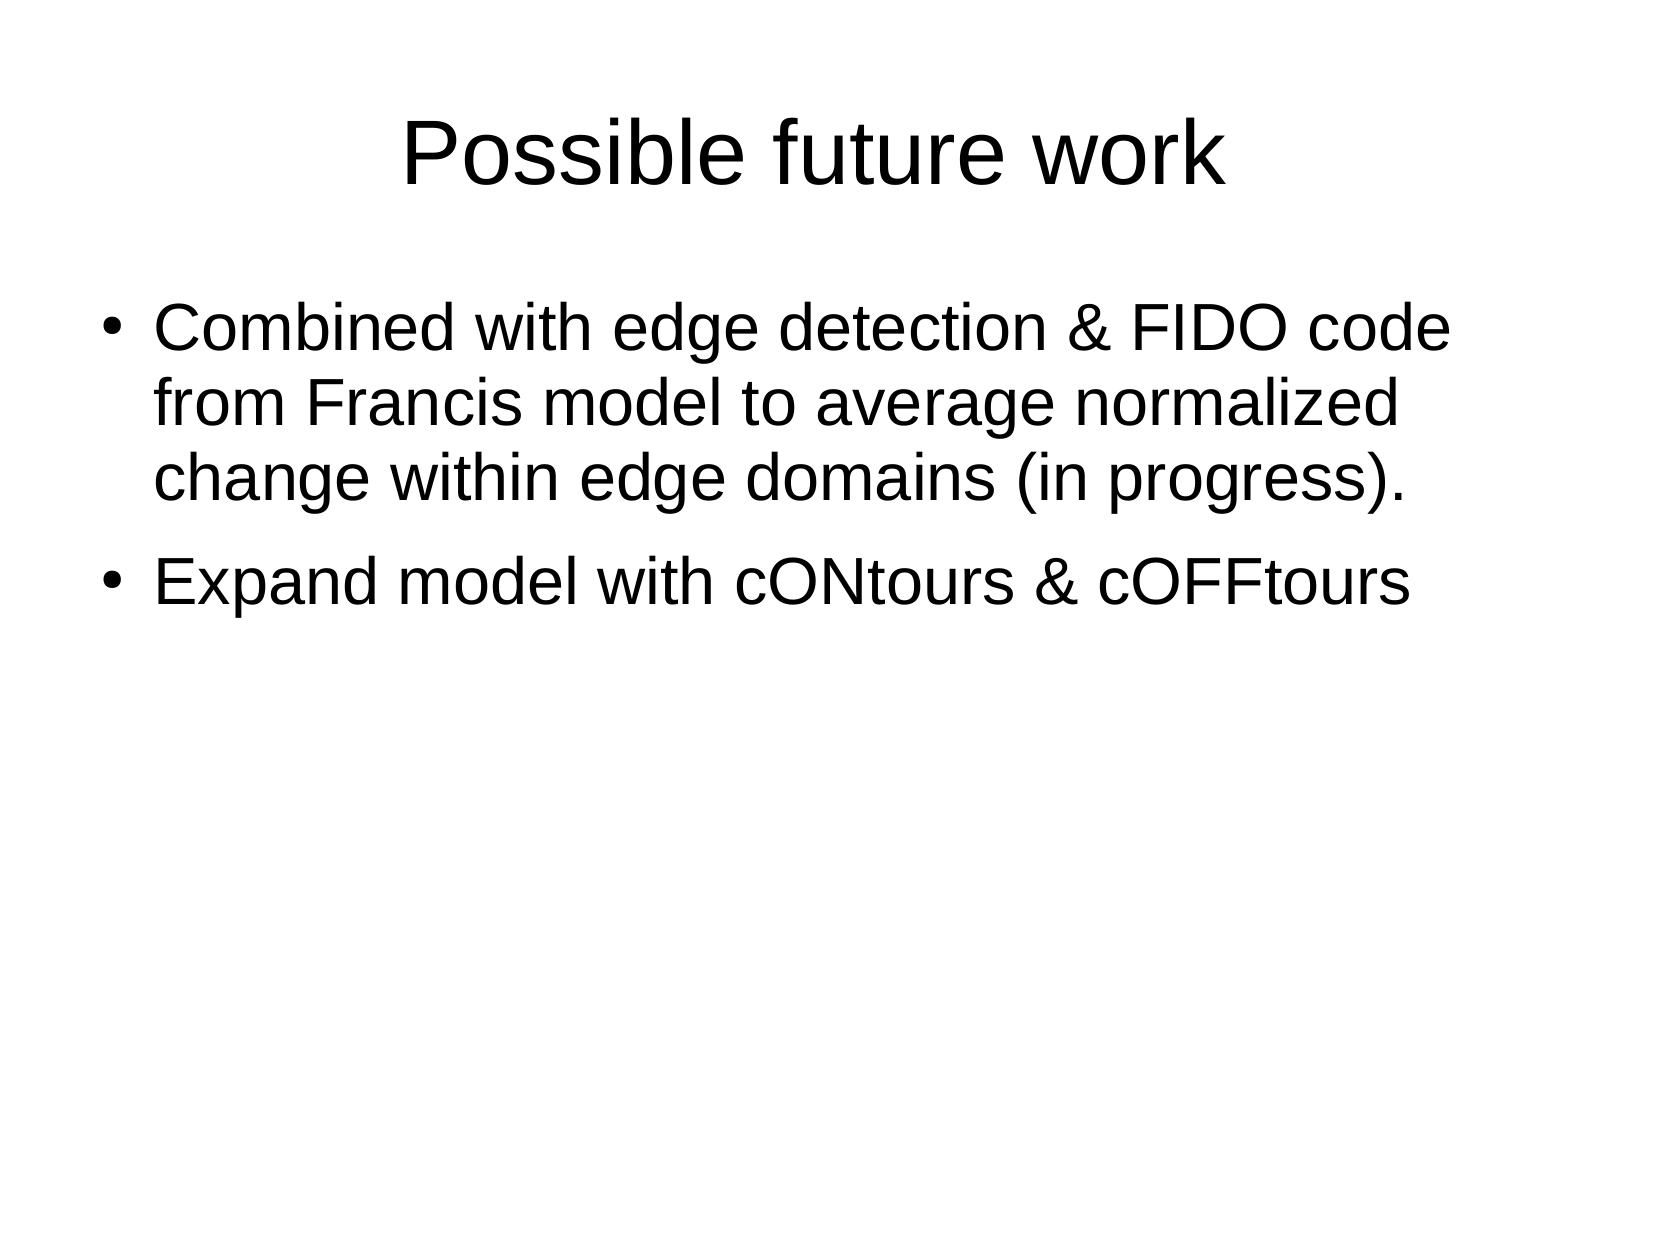

# Possible future work
Combined with edge detection & FIDO code from Francis model to average normalized change within edge domains (in progress).
Expand model with cONtours & cOFFtours